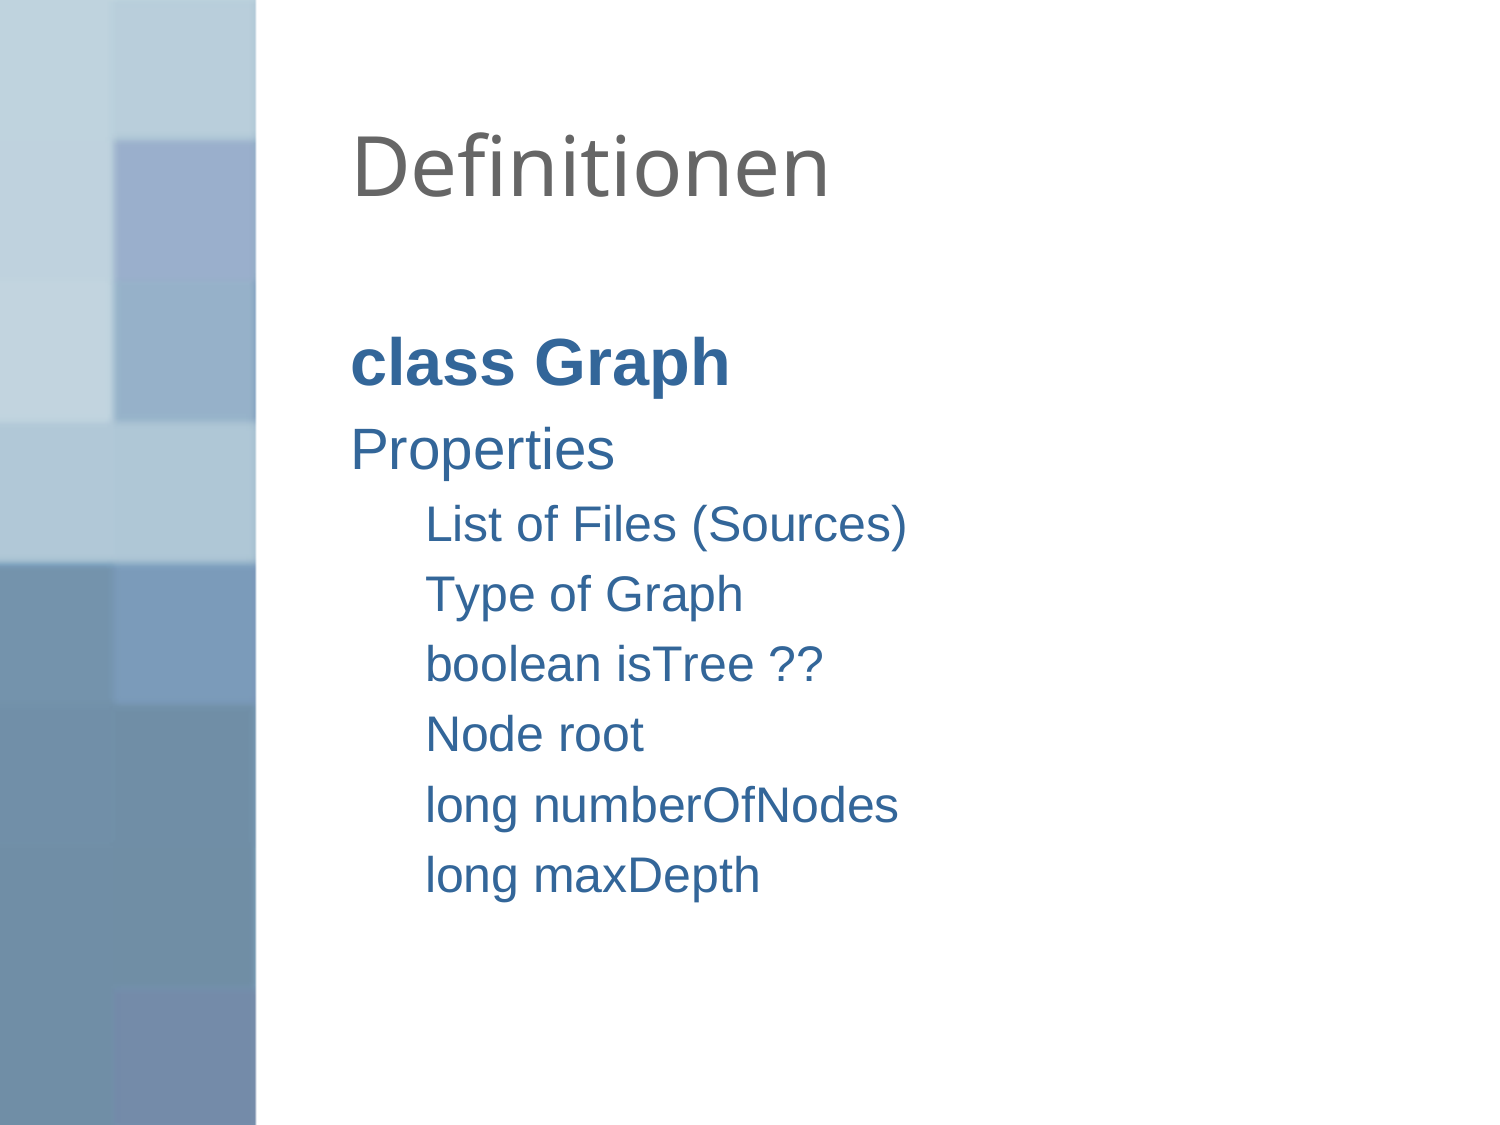

# Definitionen
class Graph
Properties
List of Files (Sources)
Type of Graph
boolean isTree ??
Node root
long numberOfNodes
long maxDepth